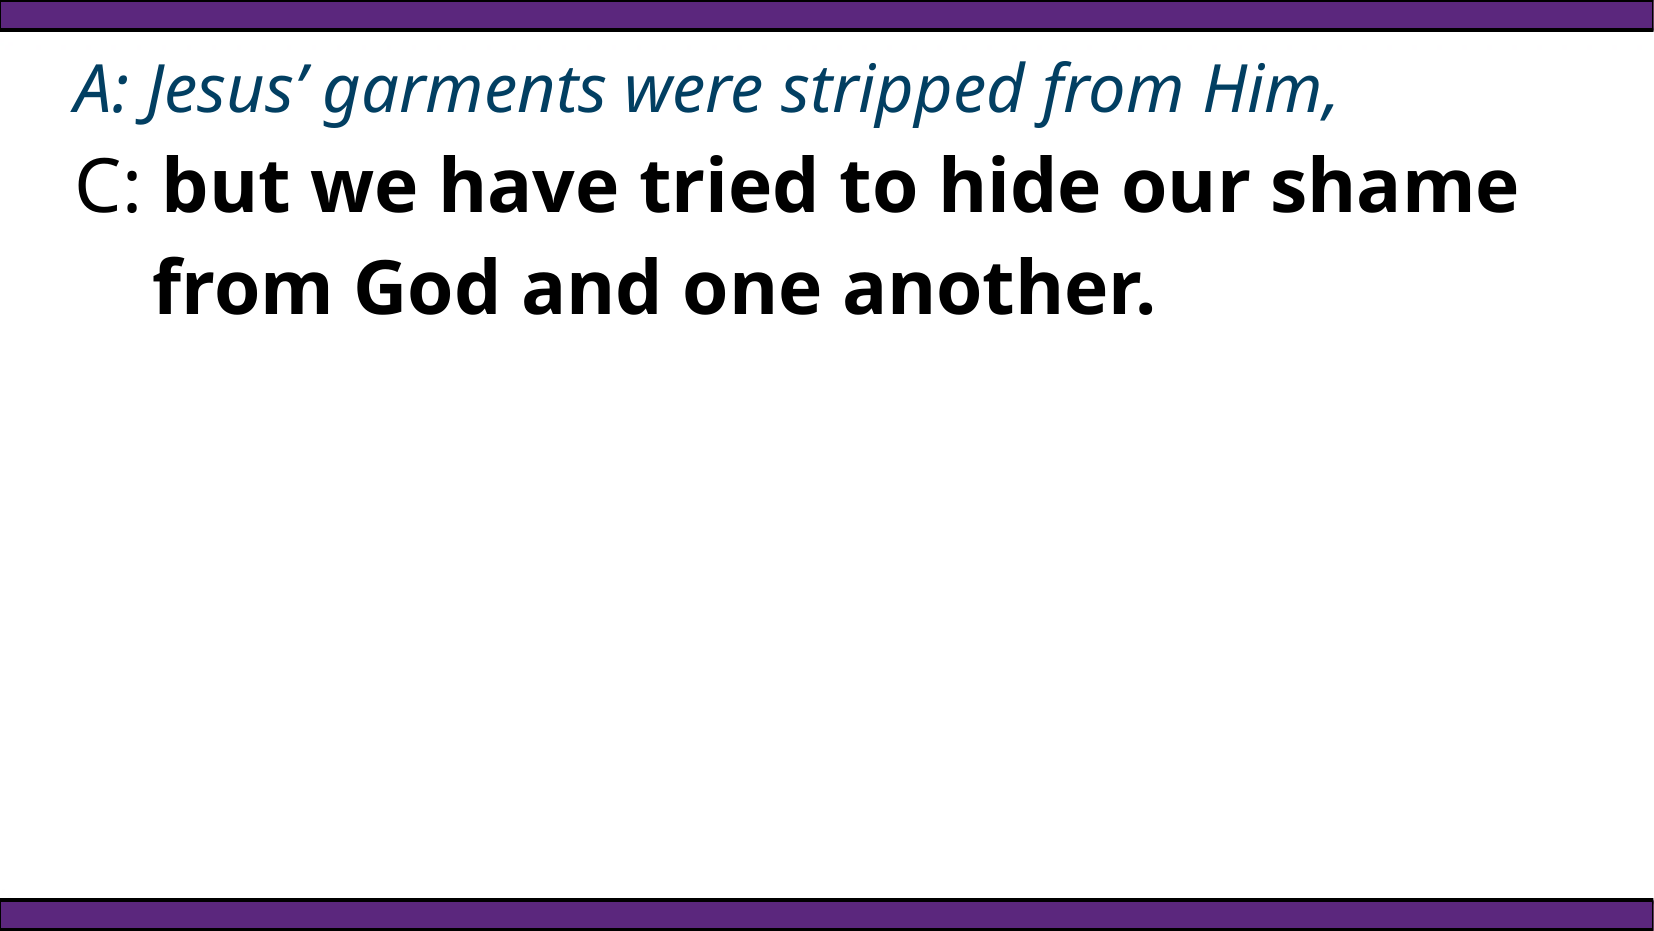

A: Jesus’ garments were stripped from Him,
C: but we have tried to hide our shame
 from God and one another.